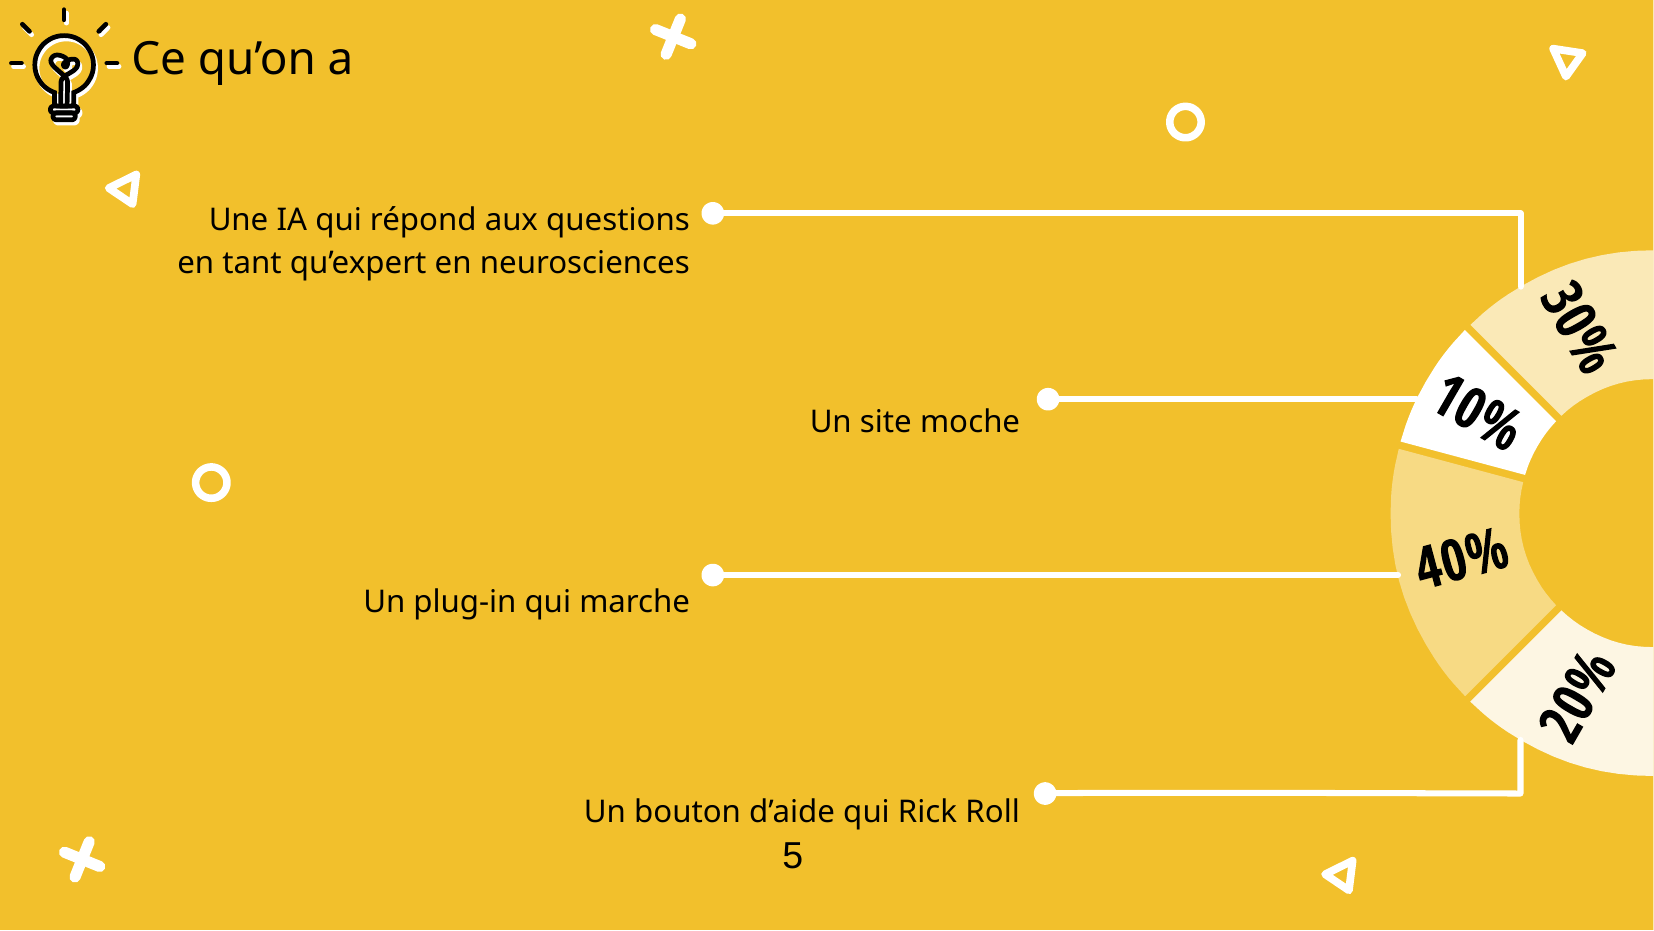

# Ce qu’on a
Une IA qui répond aux questions en tant qu’expert en neurosciences
Un site moche
Un plug-in qui marche
Un bouton d’aide qui Rick Roll